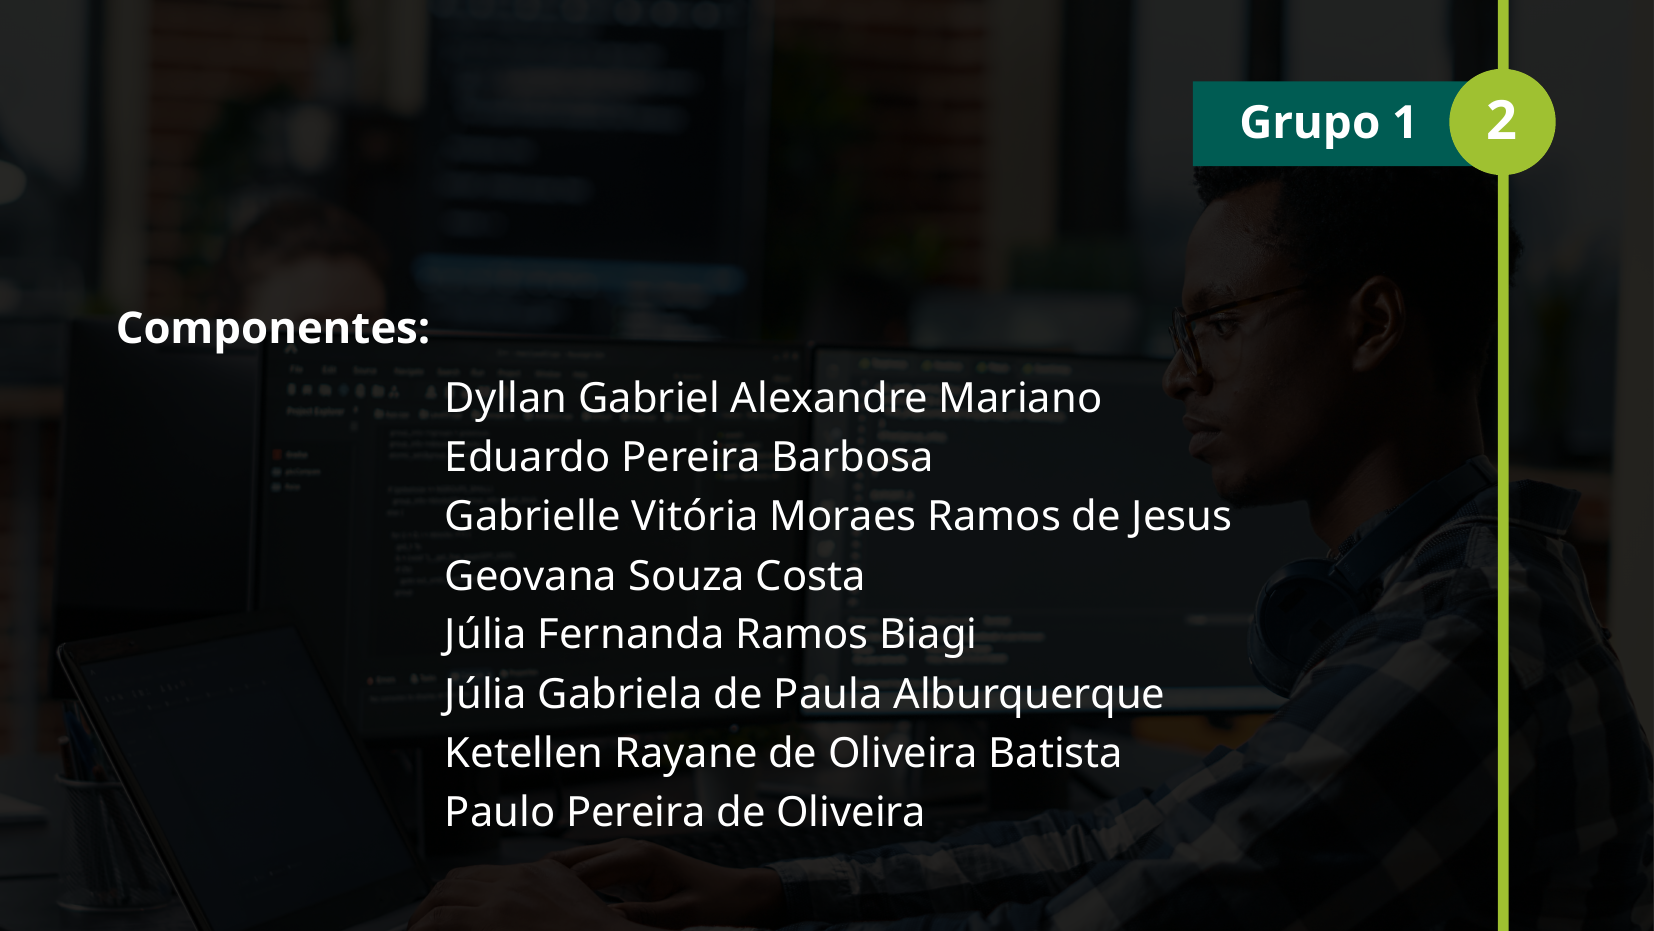

2
Grupo 1
Componentes:
Dyllan Gabriel Alexandre Mariano
Eduardo Pereira Barbosa
Gabrielle Vitória Moraes Ramos de Jesus
Geovana Souza Costa
Júlia Fernanda Ramos Biagi
Júlia Gabriela de Paula Alburquerque
Ketellen Rayane de Oliveira Batista
Paulo Pereira de Oliveira